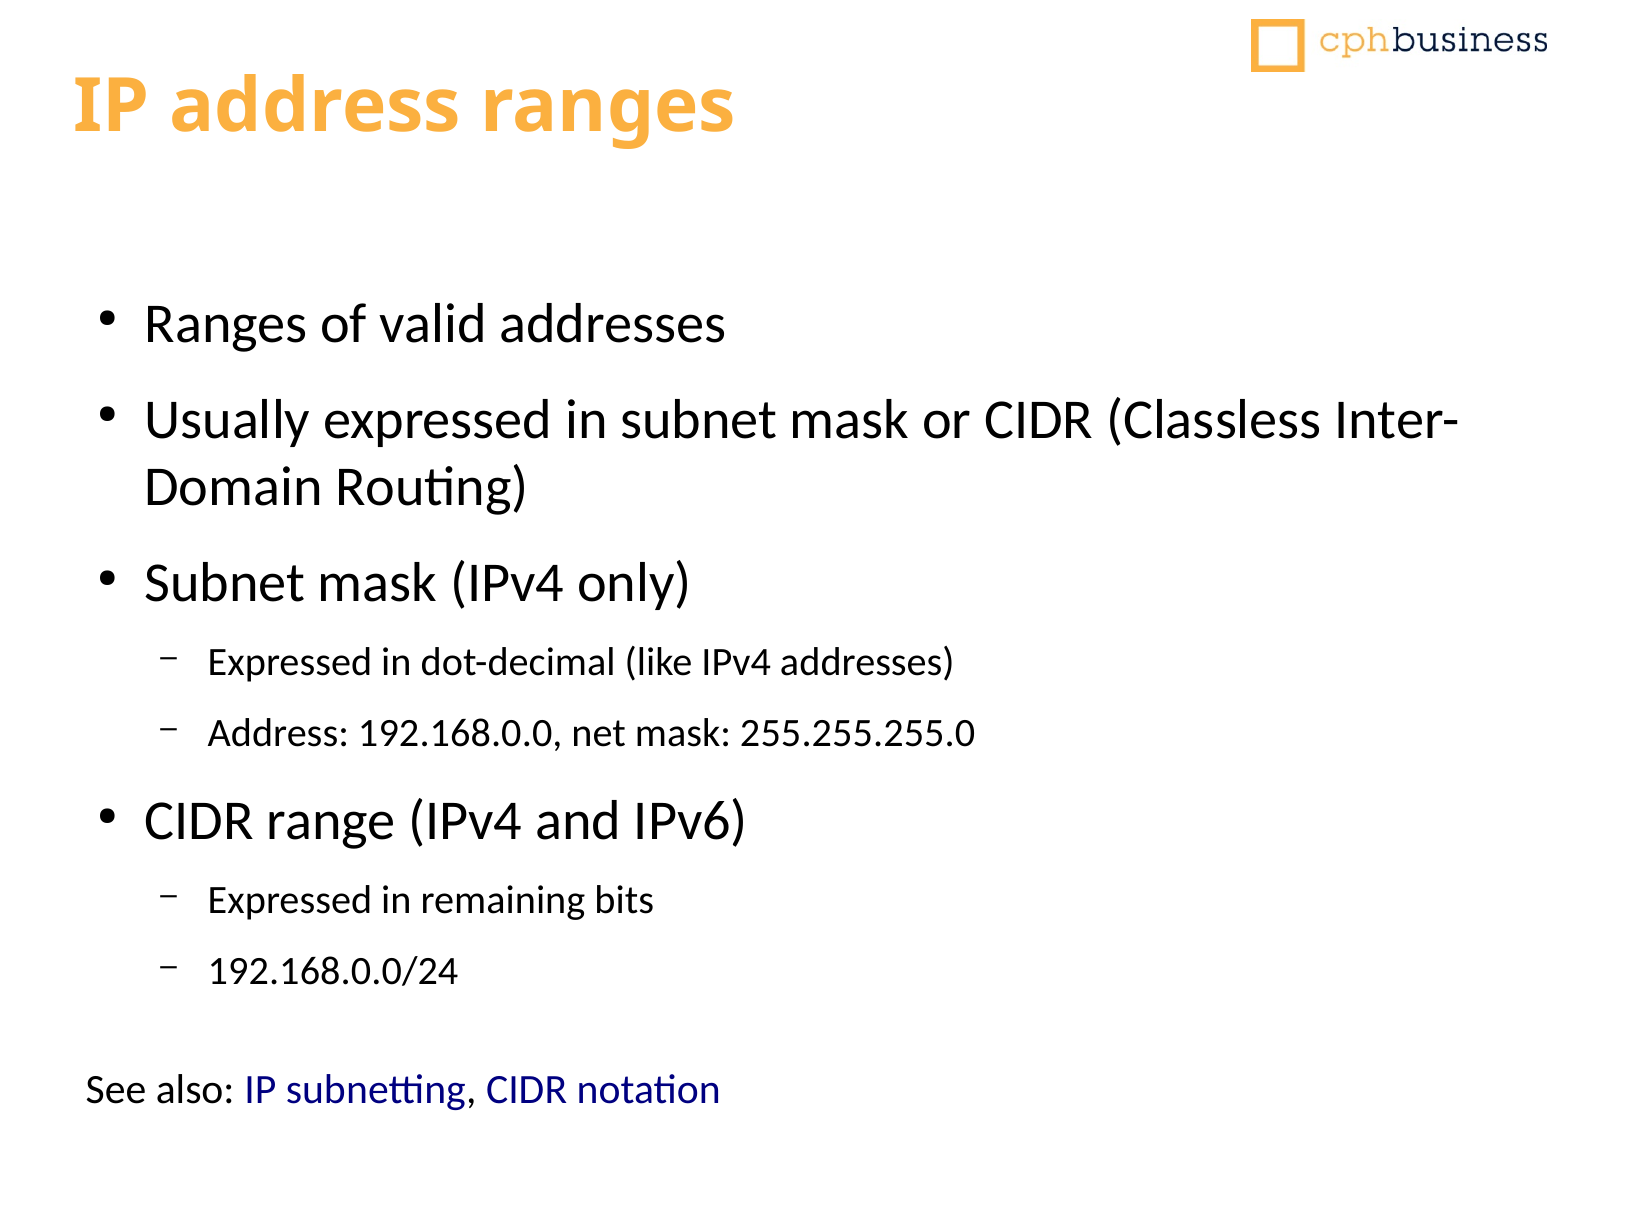

IP address ranges
# Ranges of valid addresses
Usually expressed in subnet mask or CIDR (Classless Inter-Domain Routing)
Subnet mask (IPv4 only)
Expressed in dot-decimal (like IPv4 addresses)
Address: 192.168.0.0, net mask: 255.255.255.0
CIDR range (IPv4 and IPv6)
Expressed in remaining bits
192.168.0.0/24
See also: IP subnetting, CIDR notation